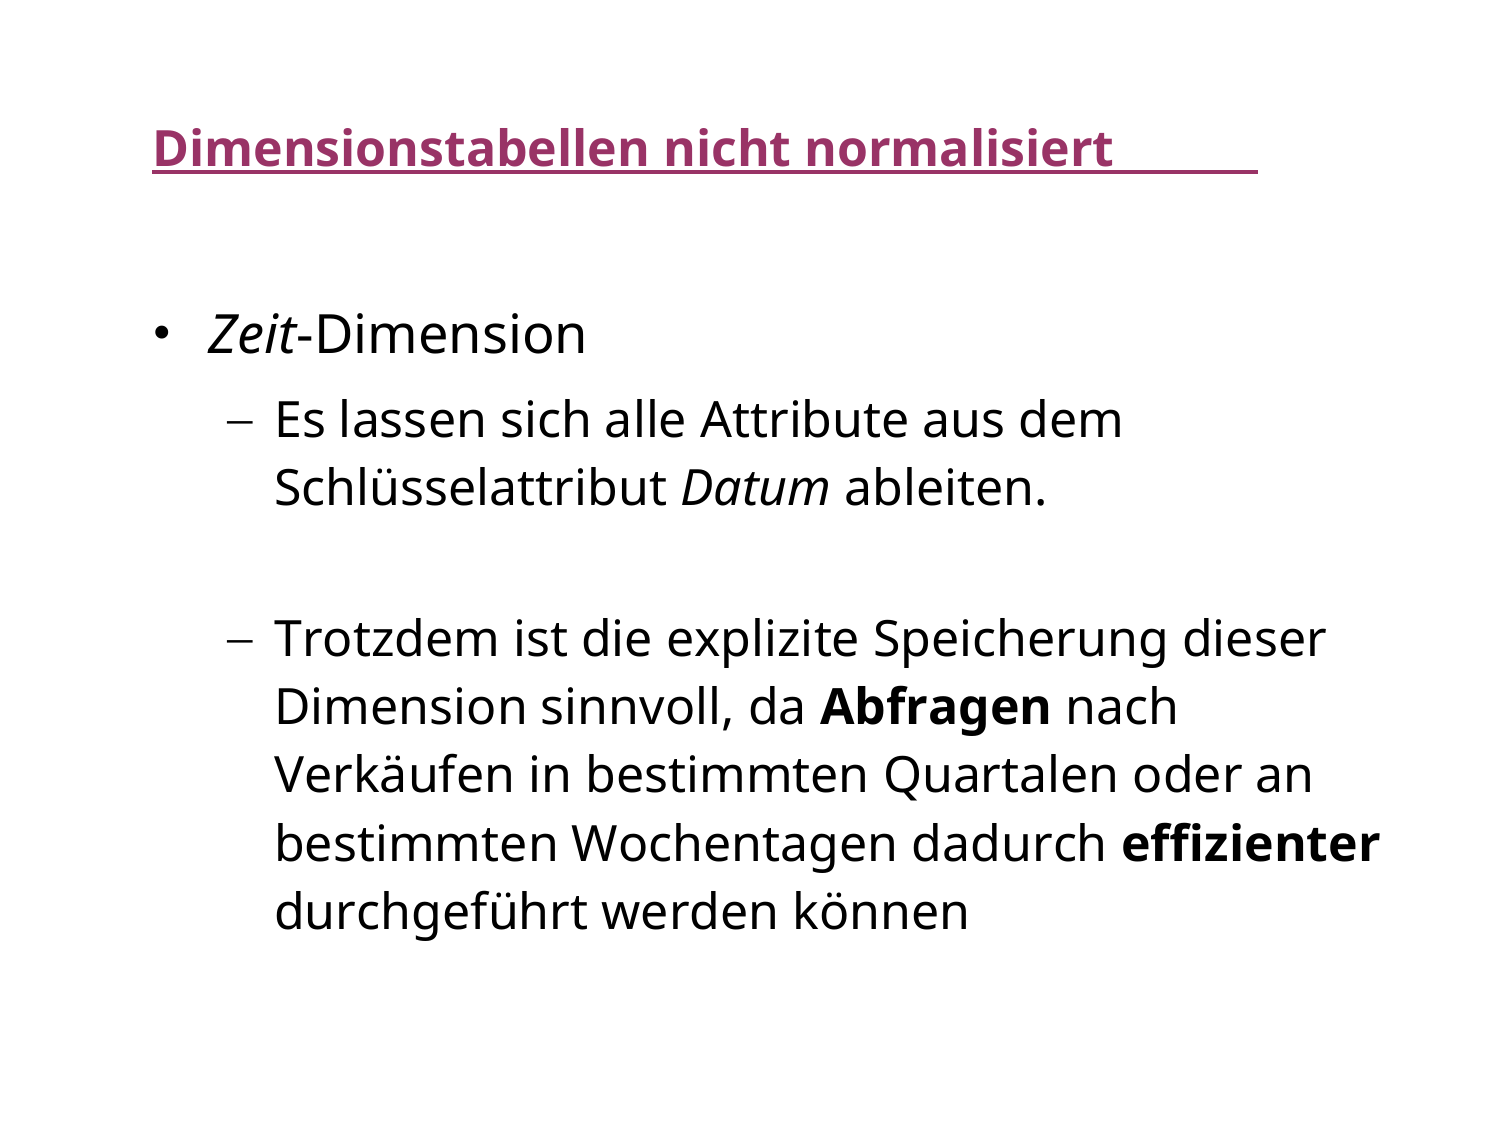

# Dimensionstabellen nicht normalisiert
Zeit-Dimension
Es lassen sich alle Attribute aus dem Schlüsselattribut Datum ableiten.
Trotzdem ist die explizite Speicherung dieser Dimension sinnvoll, da Abfragen nach Verkäufen in bestimmten Quartalen oder an bestimmten Wochentagen dadurch effizienter durchgeführt werden können